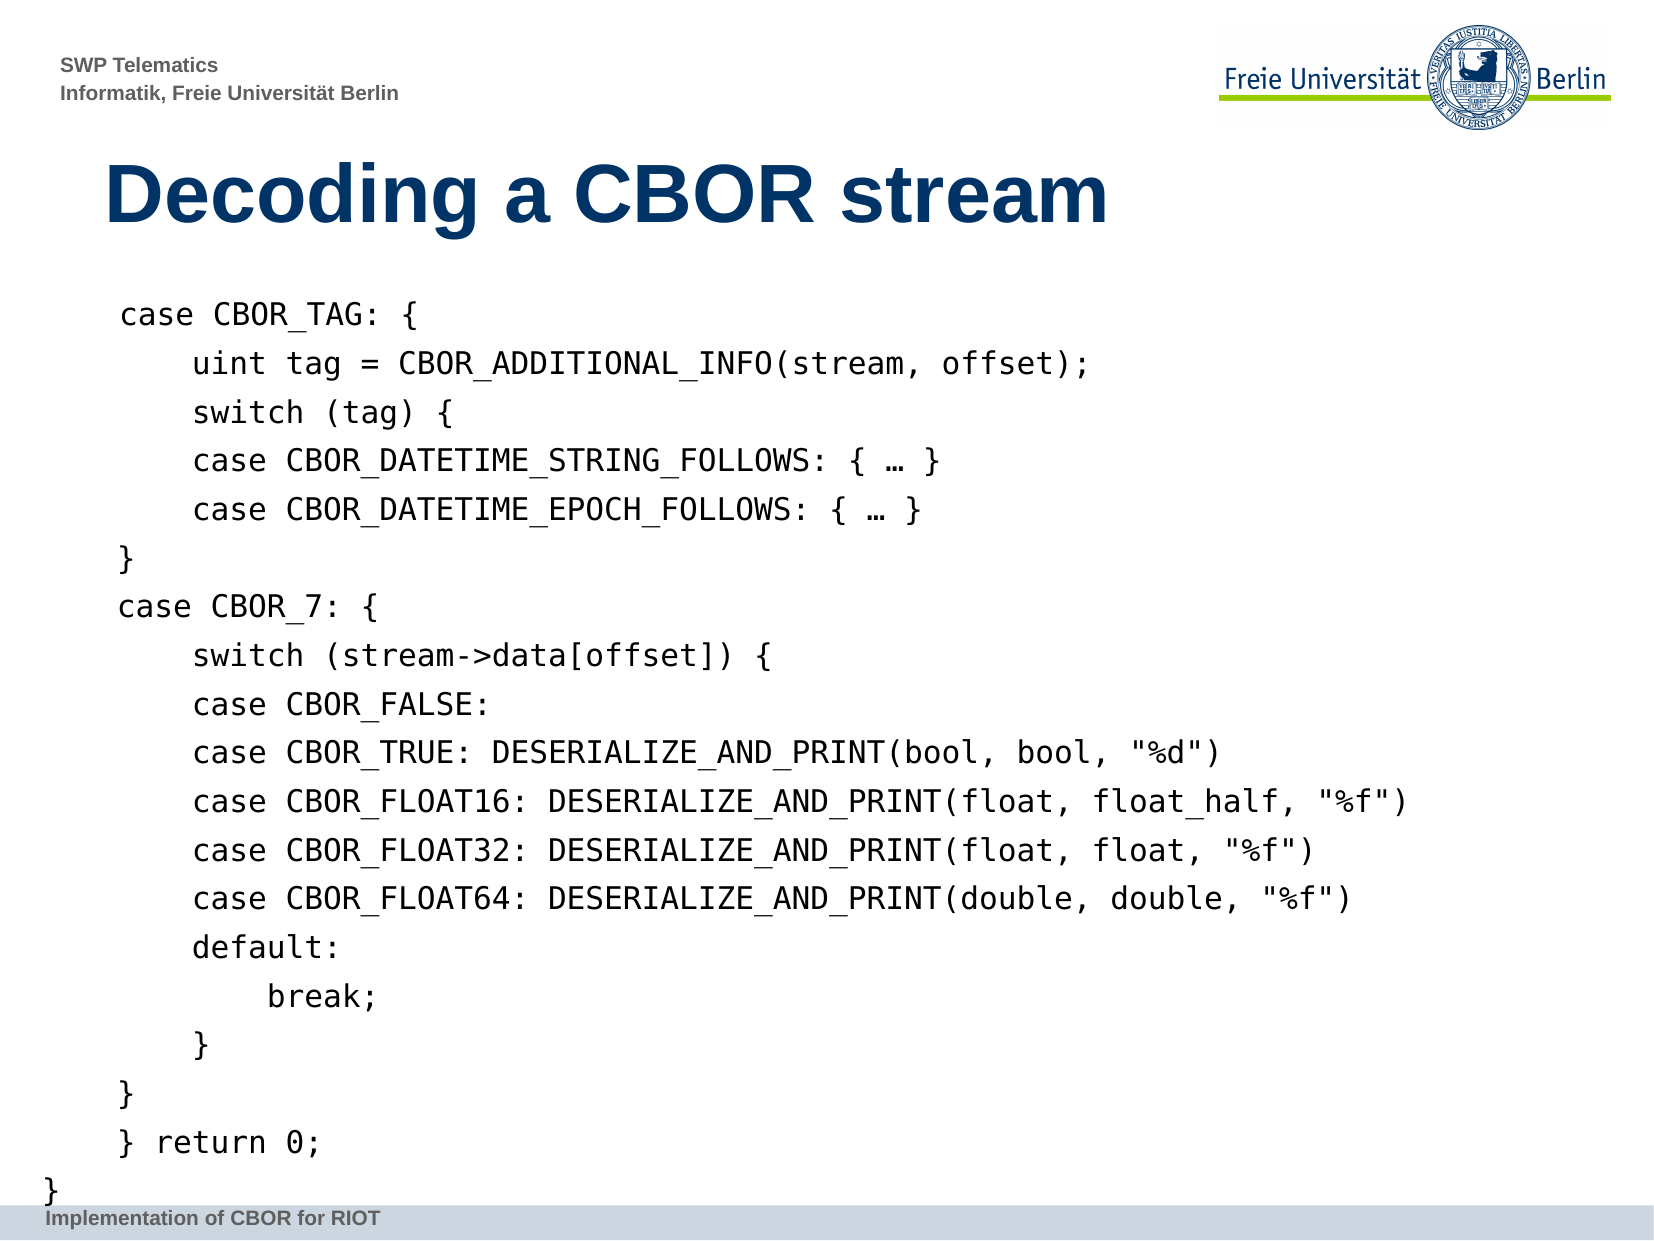

# Decoding a CBOR stream
 case CBOR_TAG: {
 uint tag = CBOR_ADDITIONAL_INFO(stream, offset);
 switch (tag) {
 case CBOR_DATETIME_STRING_FOLLOWS: { … }
 case CBOR_DATETIME_EPOCH_FOLLOWS: { … }
 }
 case CBOR_7: {
 switch (stream->data[offset]) {
 case CBOR_FALSE:
 case CBOR_TRUE: DESERIALIZE_AND_PRINT(bool, bool, "%d")
 case CBOR_FLOAT16: DESERIALIZE_AND_PRINT(float, float_half, "%f")
 case CBOR_FLOAT32: DESERIALIZE_AND_PRINT(float, float, "%f")
 case CBOR_FLOAT64: DESERIALIZE_AND_PRINT(double, double, "%f")
 default:
 break;
 }
 }
 } return 0;
}